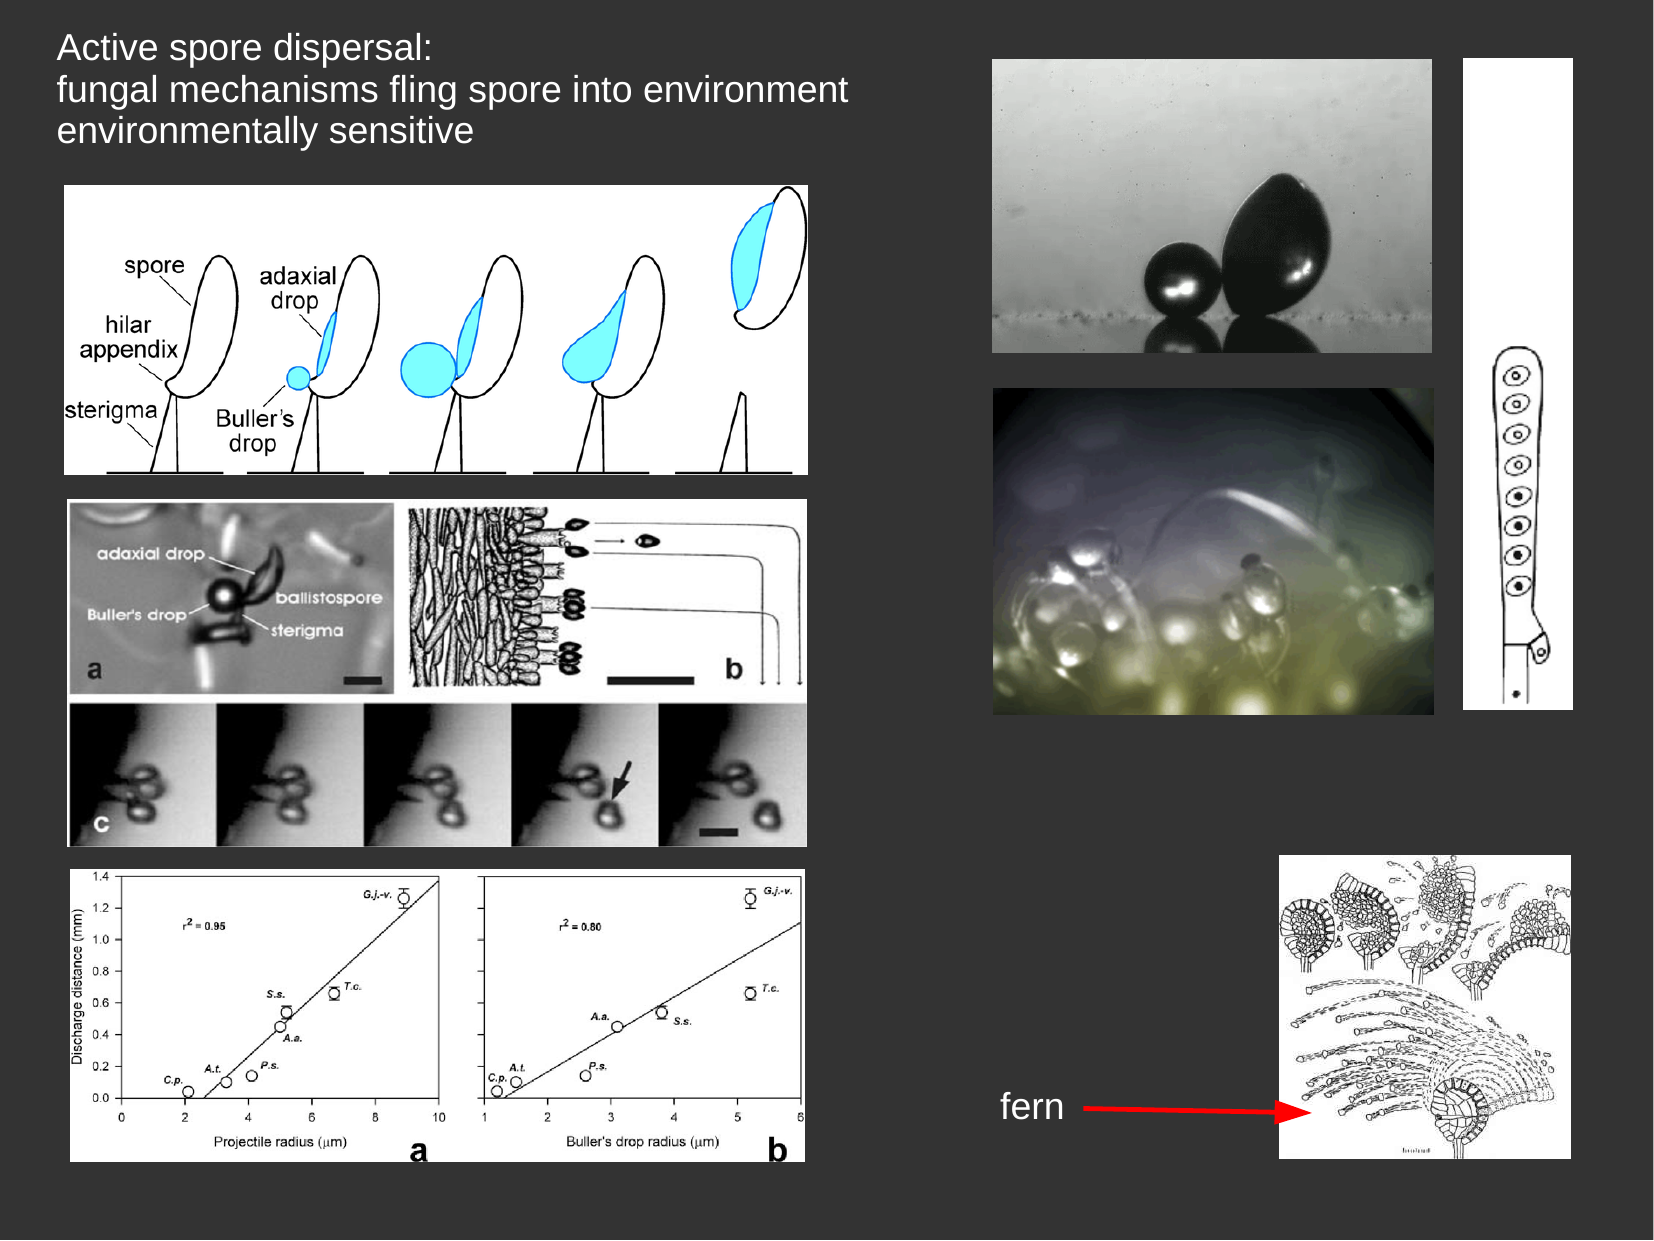

Active spore dispersal:
fungal mechanisms fling spore into environment
environmentally sensitive
fern